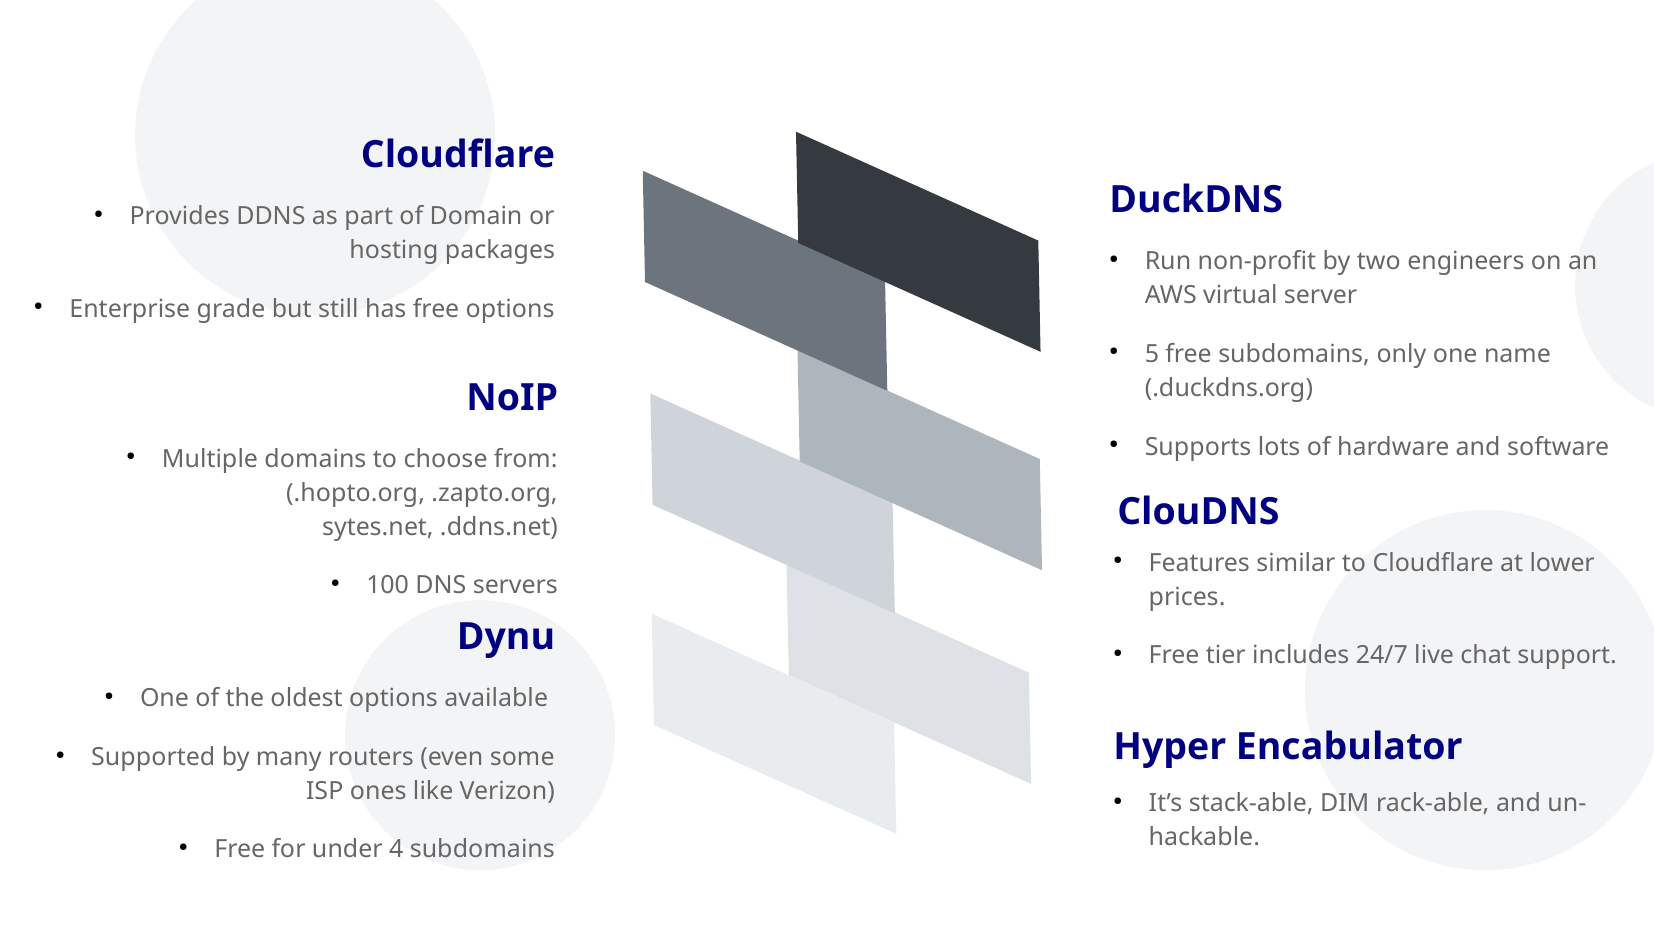

Cloudflare
DuckDNS
Provides DDNS as part of Domain or hosting packages
Enterprise grade but still has free options
Run non-profit by two engineers on an AWS virtual server
5 free subdomains, only one name (.duckdns.org)
Supports lots of hardware and software
NoIP
Multiple domains to choose from: (.hopto.org, .zapto.org, sytes.net, .ddns.net)
100 DNS servers
ClouDNS
Features similar to Cloudflare at lower prices.
Free tier includes 24/7 live chat support.
Dynu
One of the oldest options available
Supported by many routers (even some ISP ones like Verizon)
Free for under 4 subdomains
Hyper Encabulator
It’s stack-able, DIM rack-able, and un-hackable.